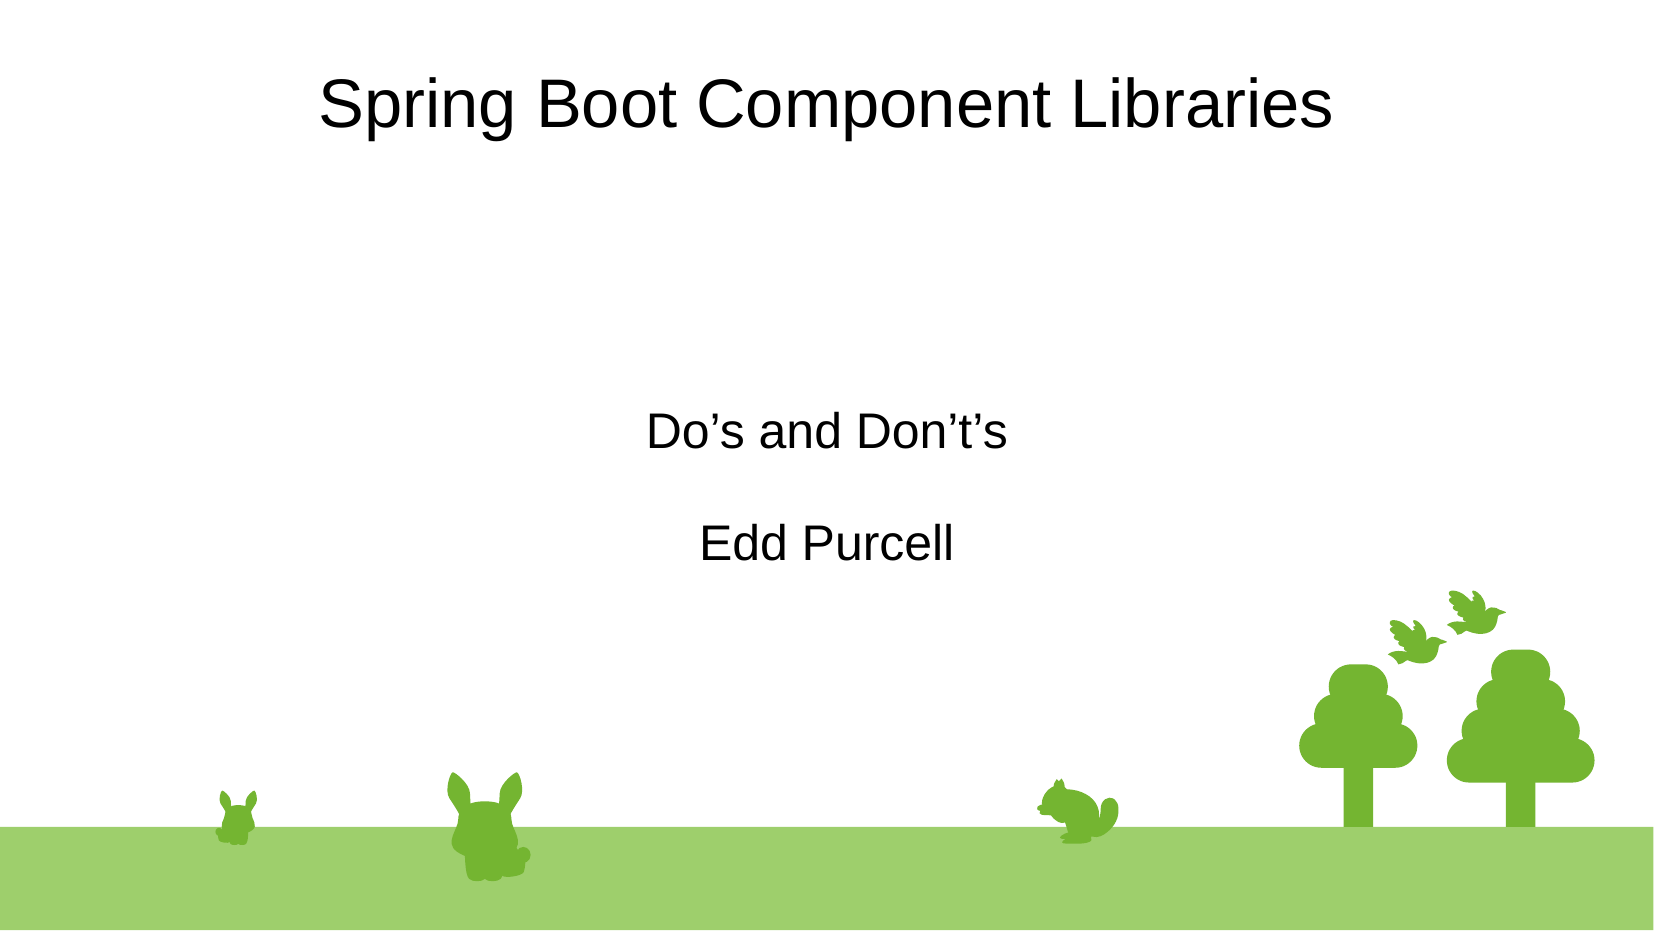

# Spring Boot Component Libraries
Do’s and Don’t’s
Edd Purcell